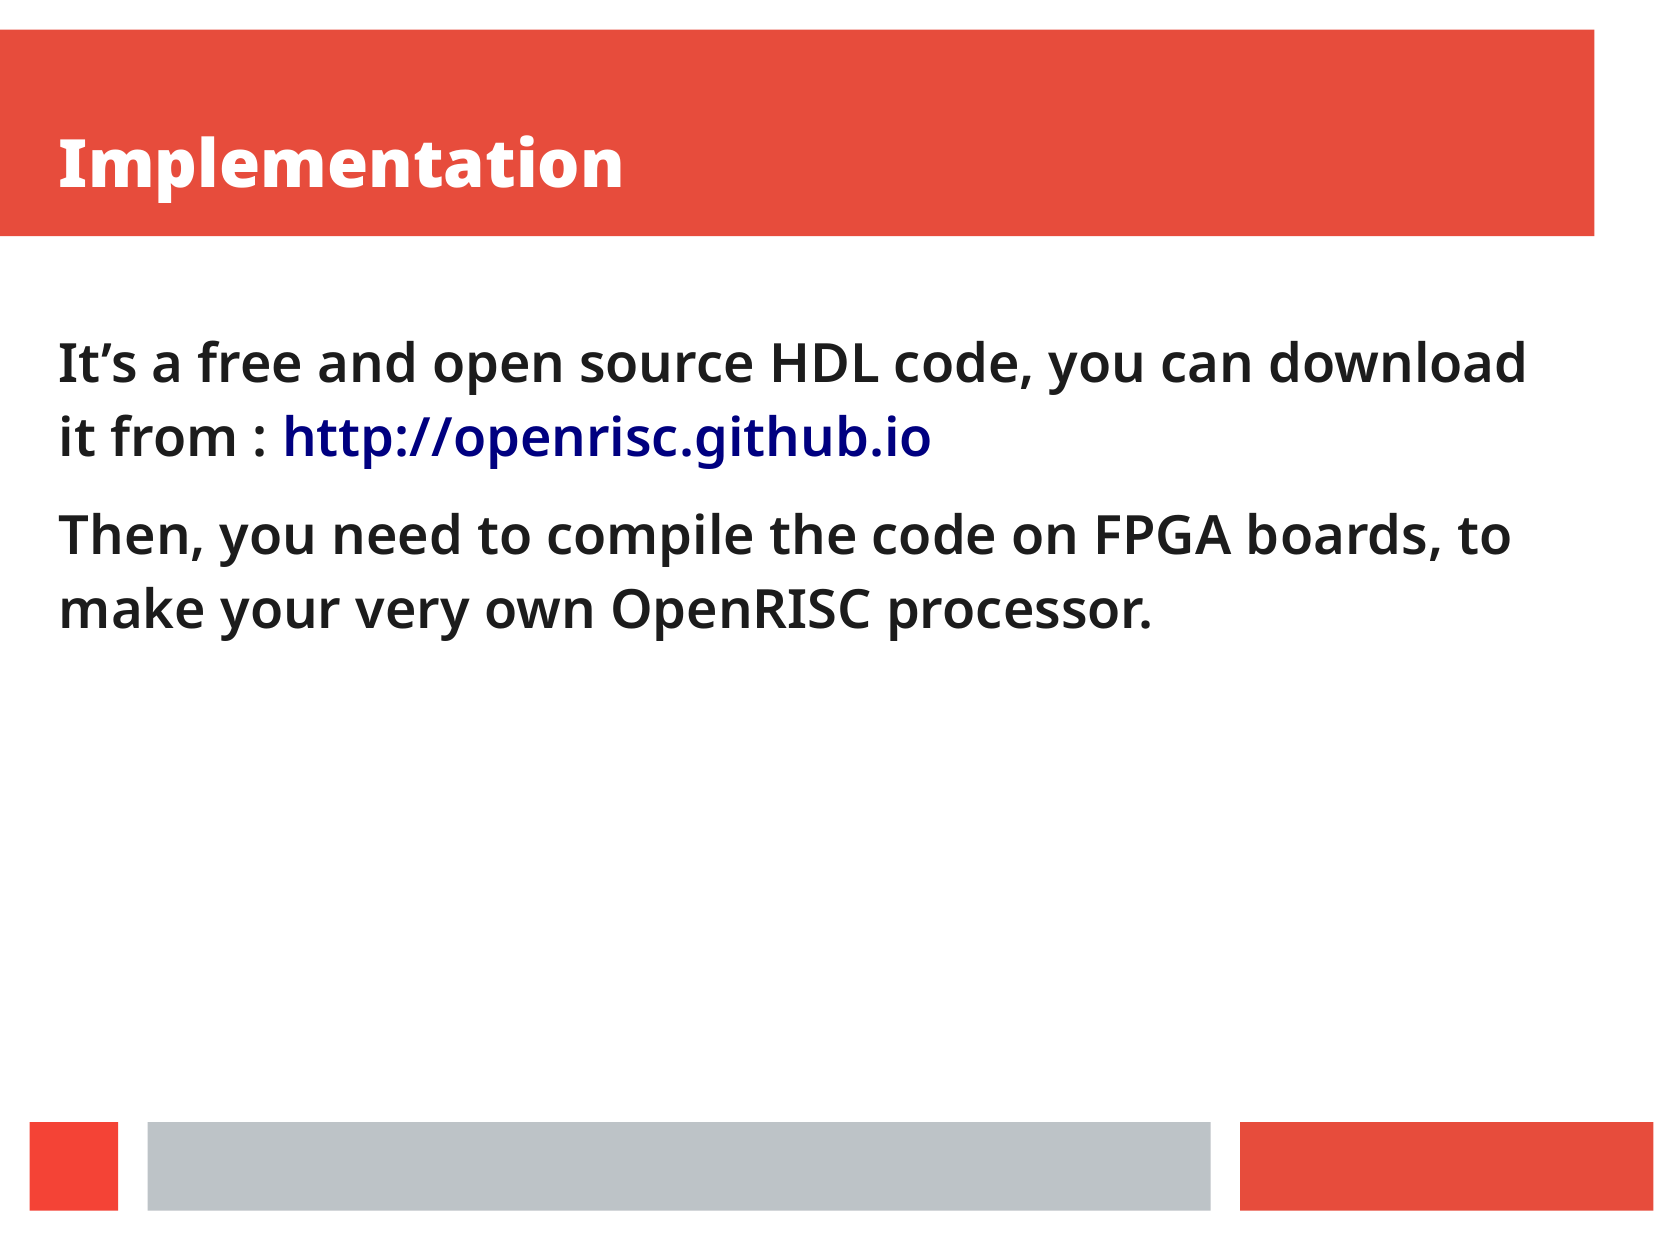

# Implementation
It’s a free and open source HDL code, you can download it from : http://openrisc.github.io
Then, you need to compile the code on FPGA boards, to make your very own OpenRISC processor.